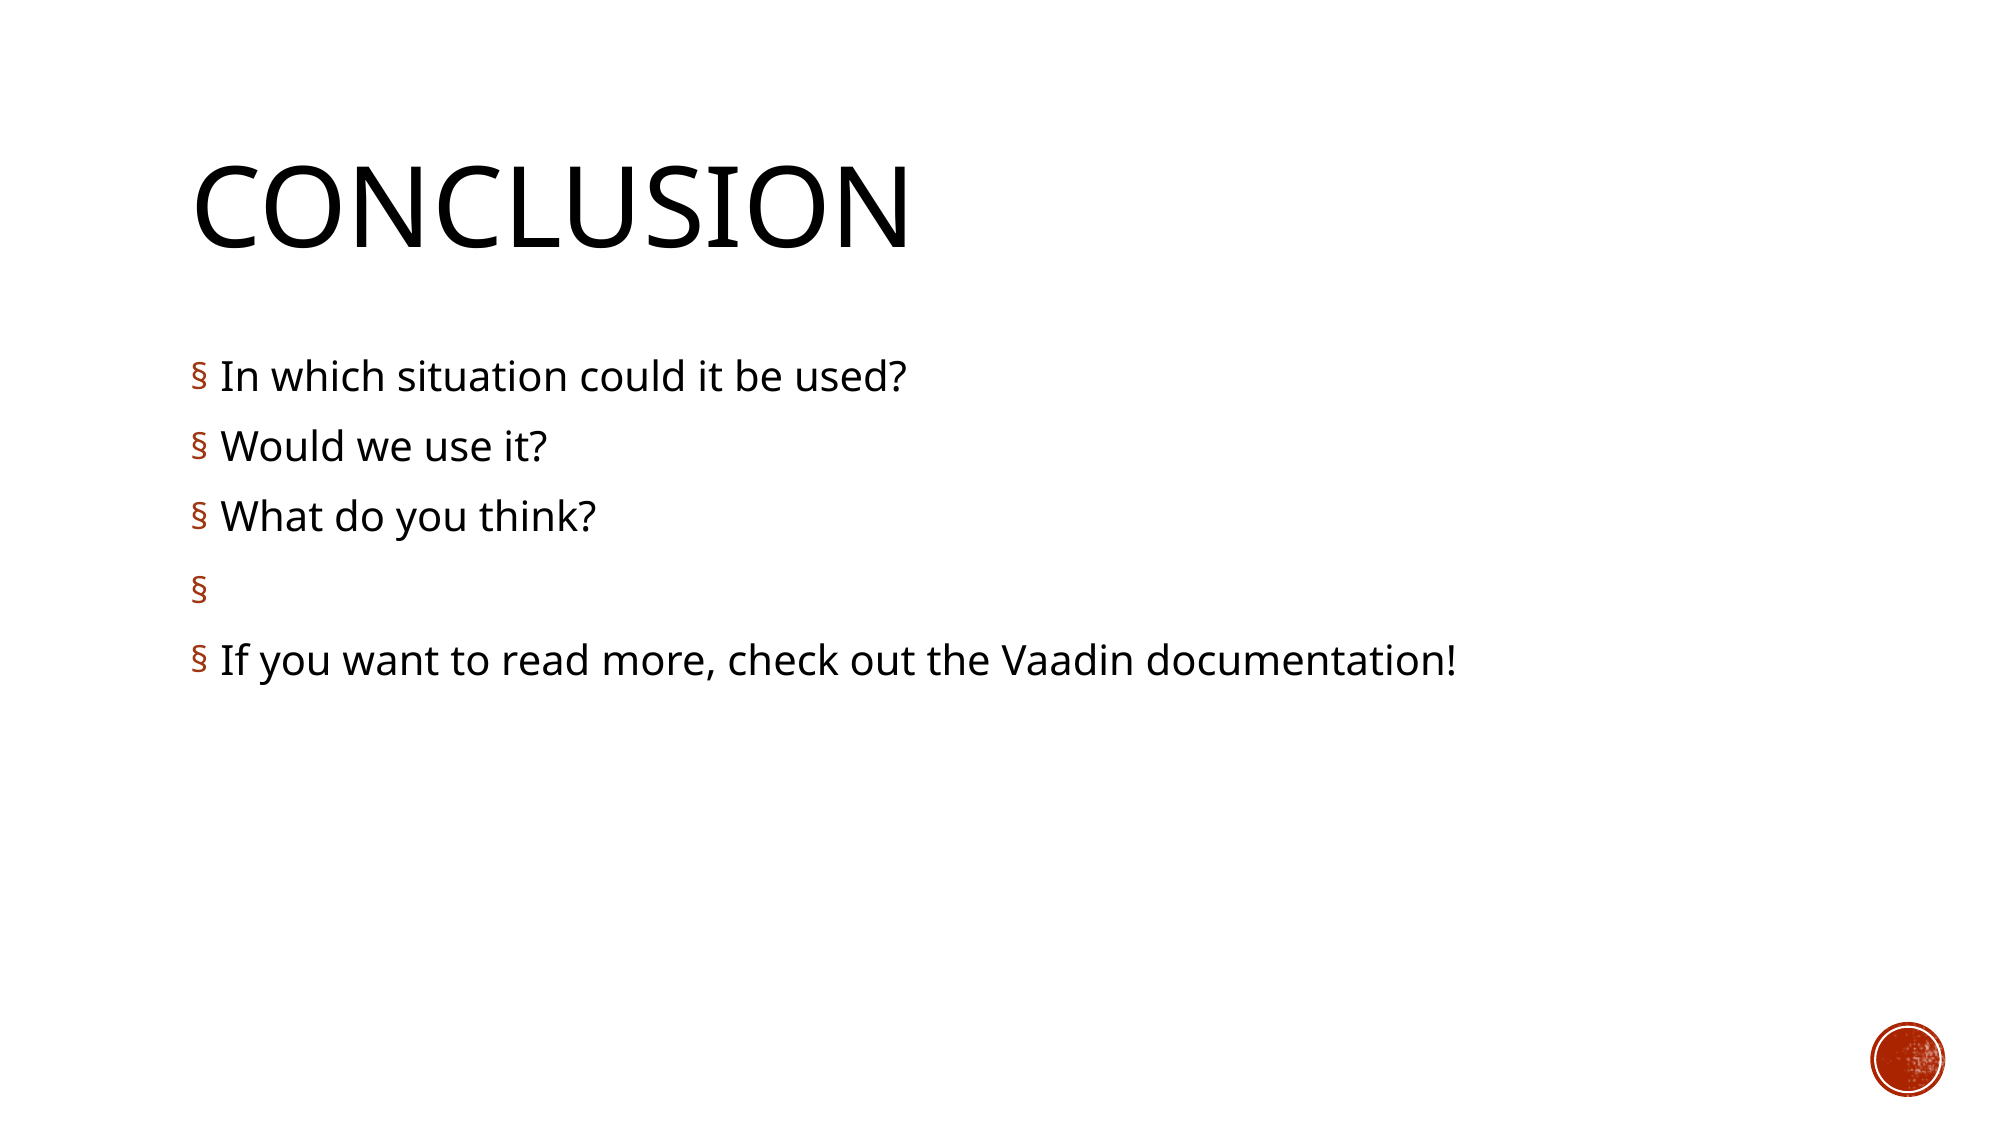

# Conclusion
In which situation could it be used?
Would we use it?
What do you think?
If you want to read more, check out the Vaadin documentation!